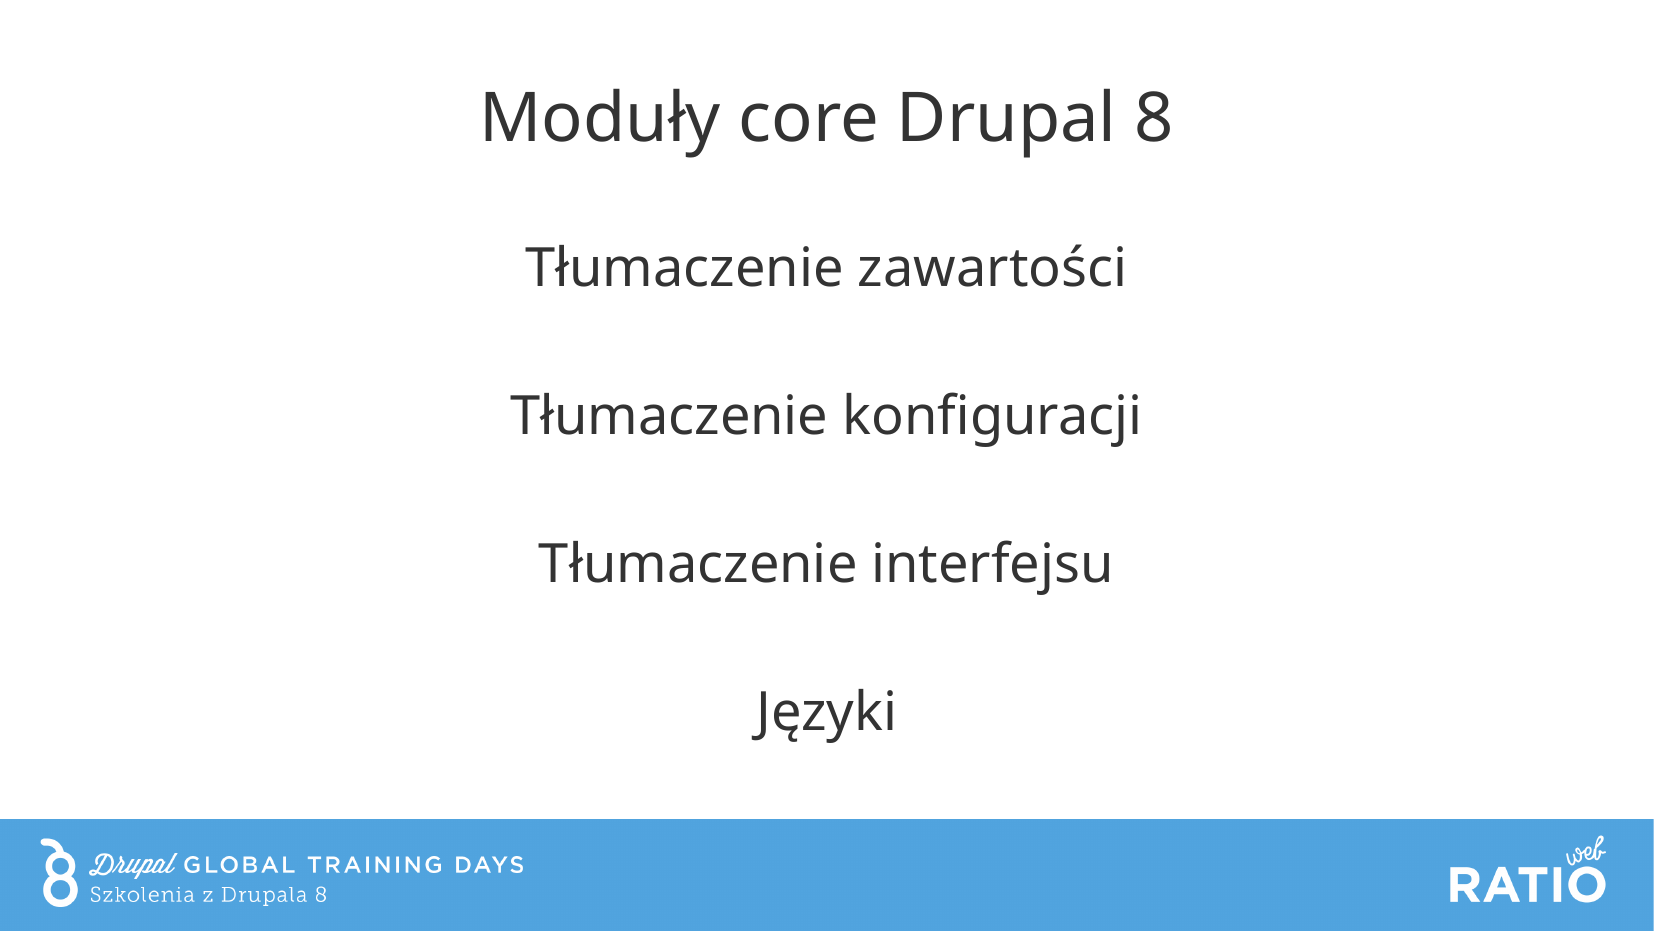

Moduły core Drupal 8
# Tłumaczenie zawartości
Tłumaczenie konfiguracji
Tłumaczenie interfejsu
Języki